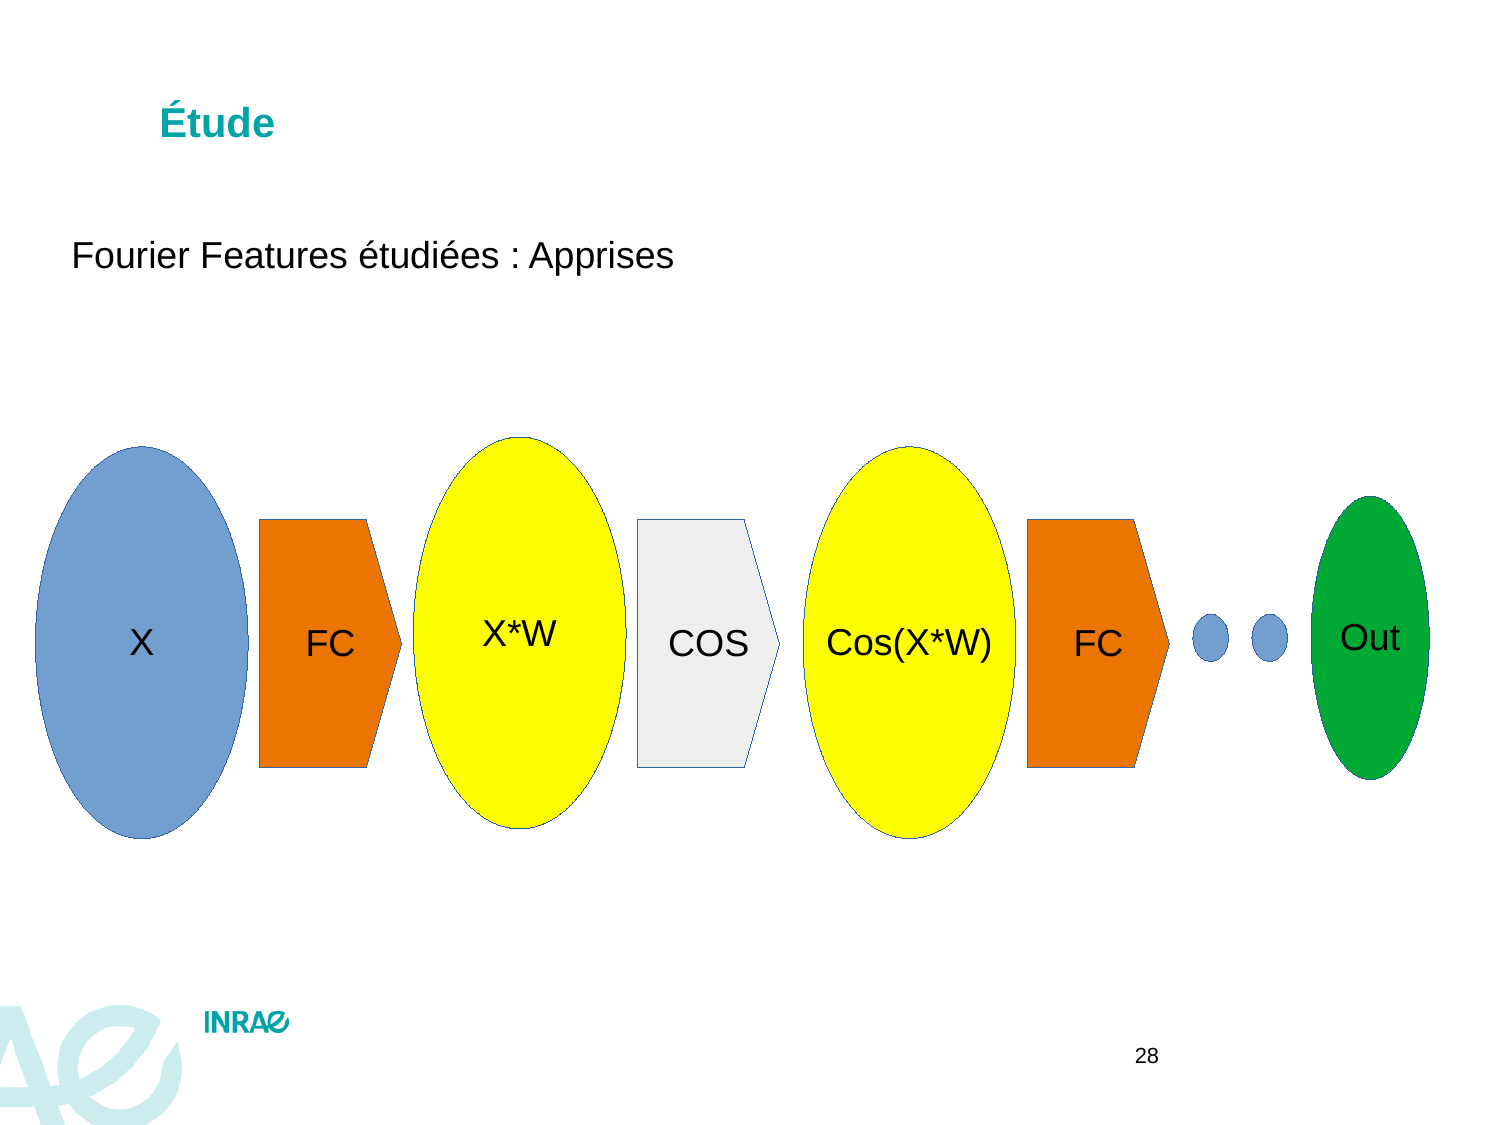

Étude
Fourier Features étudiées : Apprises
X*W
X
Cos(X*W)
Out
FC
COS
FC